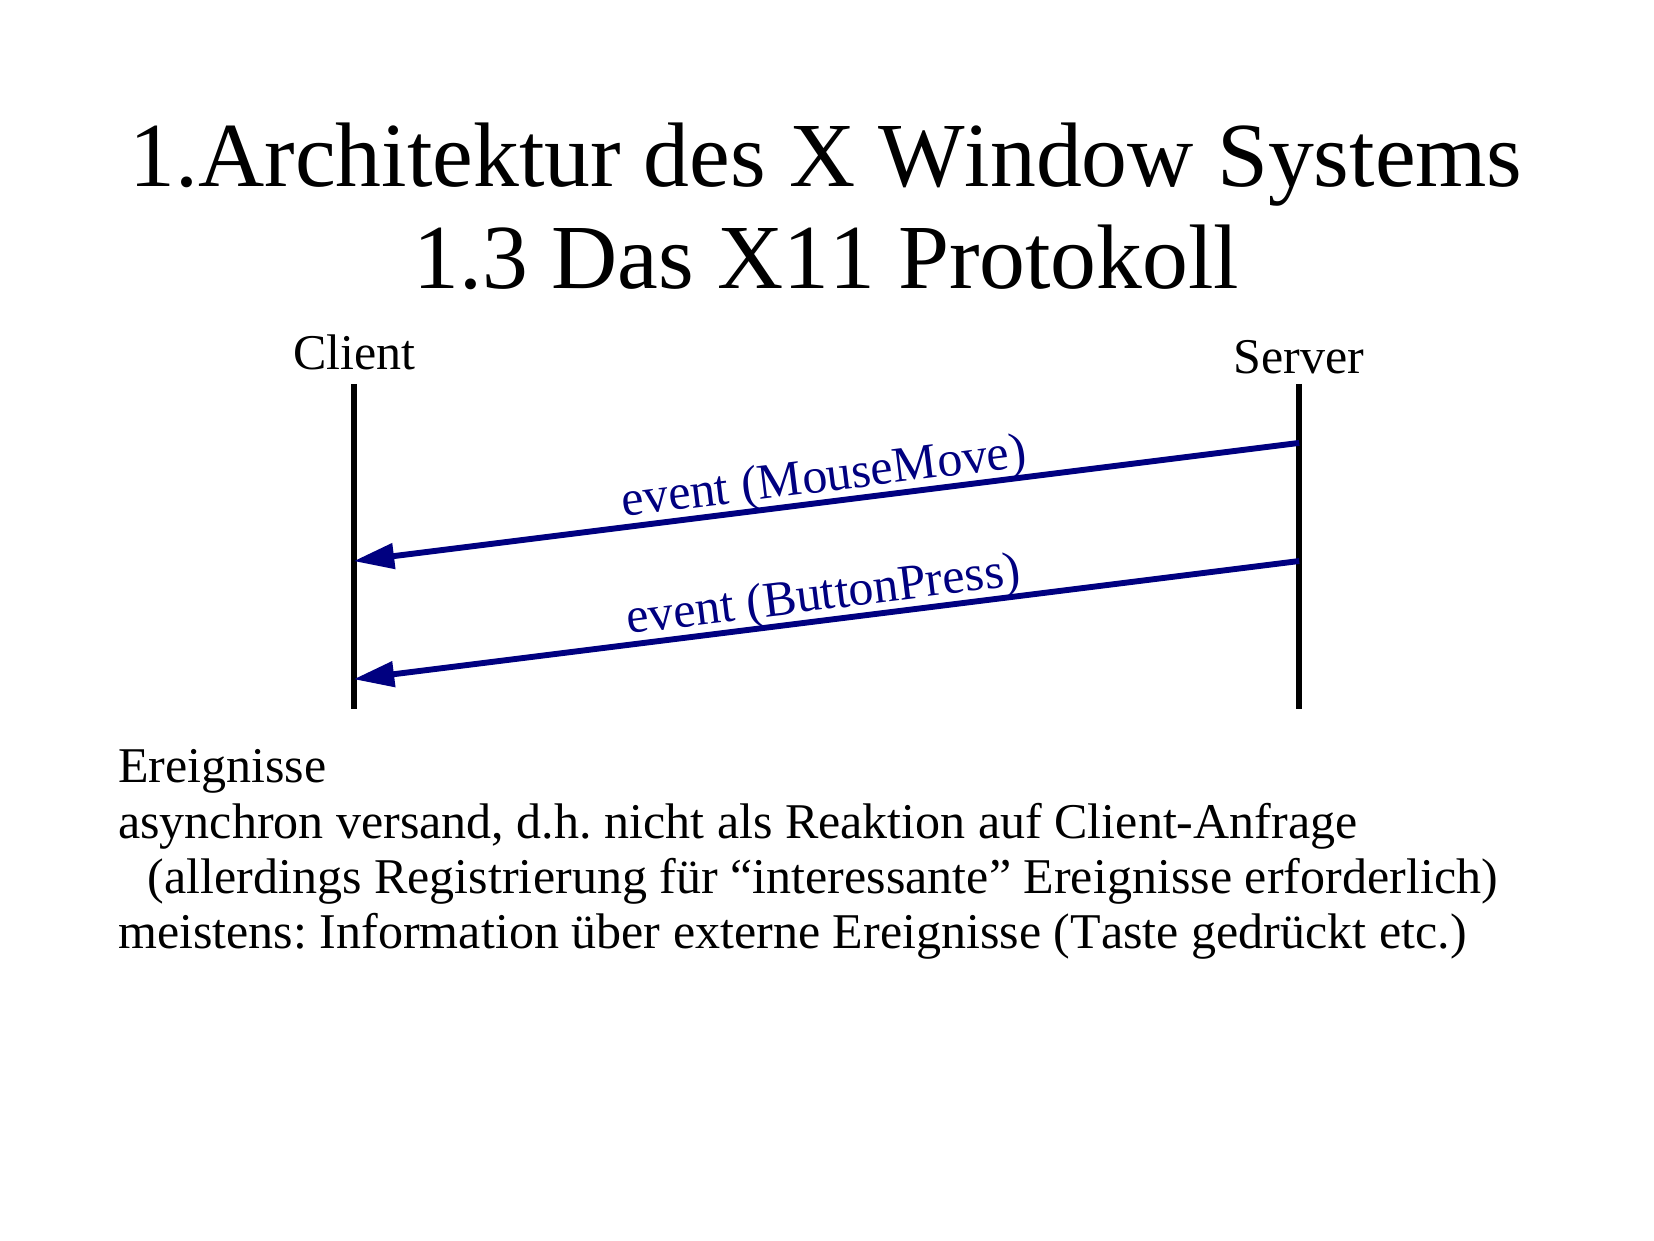

# 1.Architektur des X Window Systems 1.3 Das X11 Protokoll
Client
Server
event (MouseMove)
event (ButtonPress)
Ereignisse
asynchron versand, d.h. nicht als Reaktion auf Client-Anfrage
(allerdings Registrierung für “interessante” Ereignisse erforderlich)
meistens: Information über externe Ereignisse (Taste gedrückt etc.)